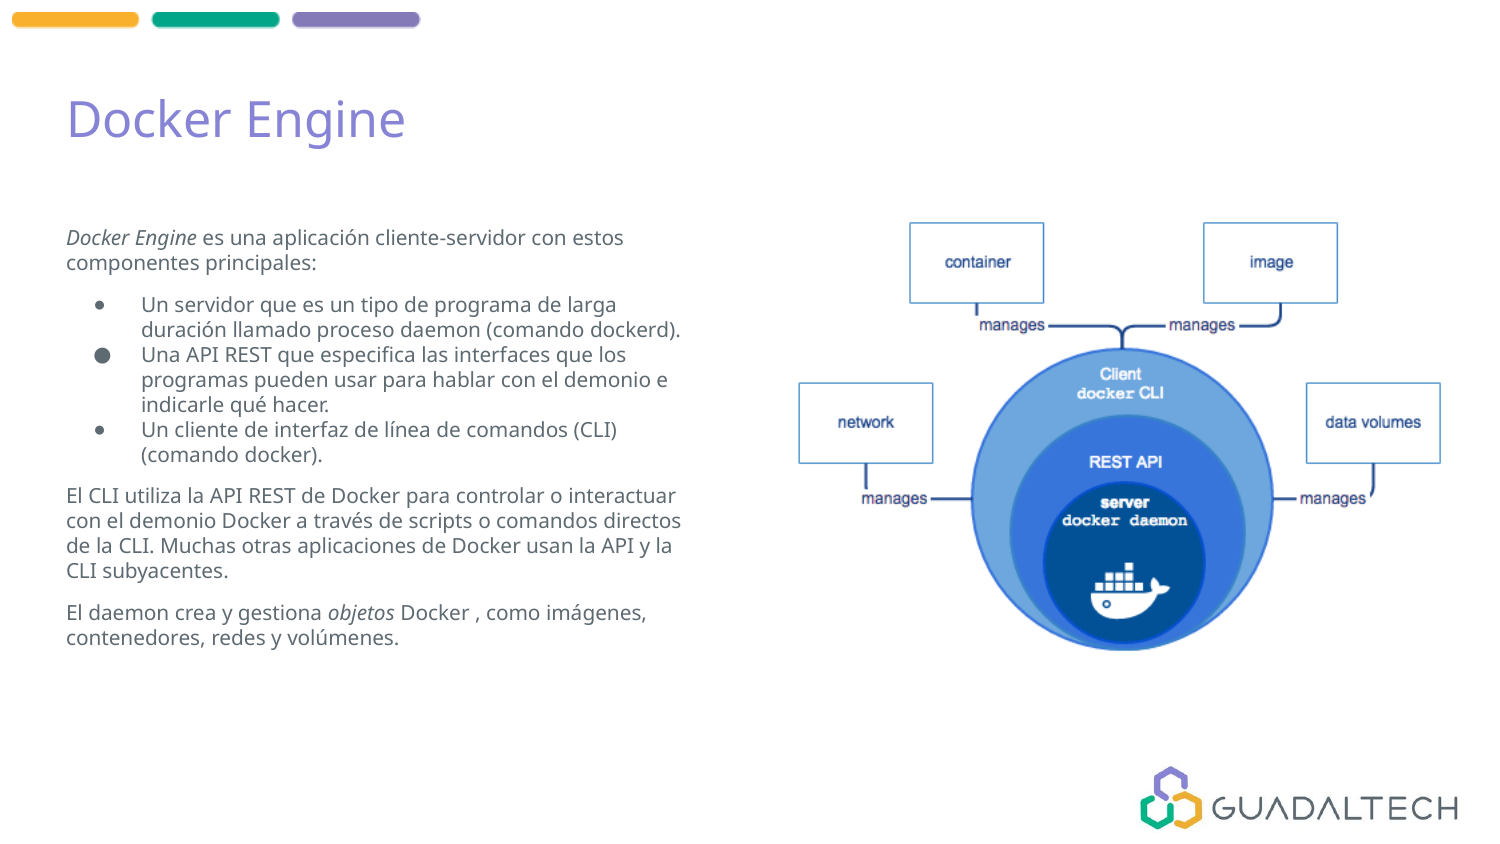

# Docker Engine
Docker Engine es una aplicación cliente-servidor con estos componentes principales:
Un servidor que es un tipo de programa de larga duración llamado proceso daemon (comando dockerd).
Una API REST que especifica las interfaces que los programas pueden usar para hablar con el demonio e indicarle qué hacer.
Un cliente de interfaz de línea de comandos (CLI) (comando docker).
El CLI utiliza la API REST de Docker para controlar o interactuar con el demonio Docker a través de scripts o comandos directos de la CLI. Muchas otras aplicaciones de Docker usan la API y la CLI subyacentes.
El daemon crea y gestiona objetos Docker , como imágenes, contenedores, redes y volúmenes.